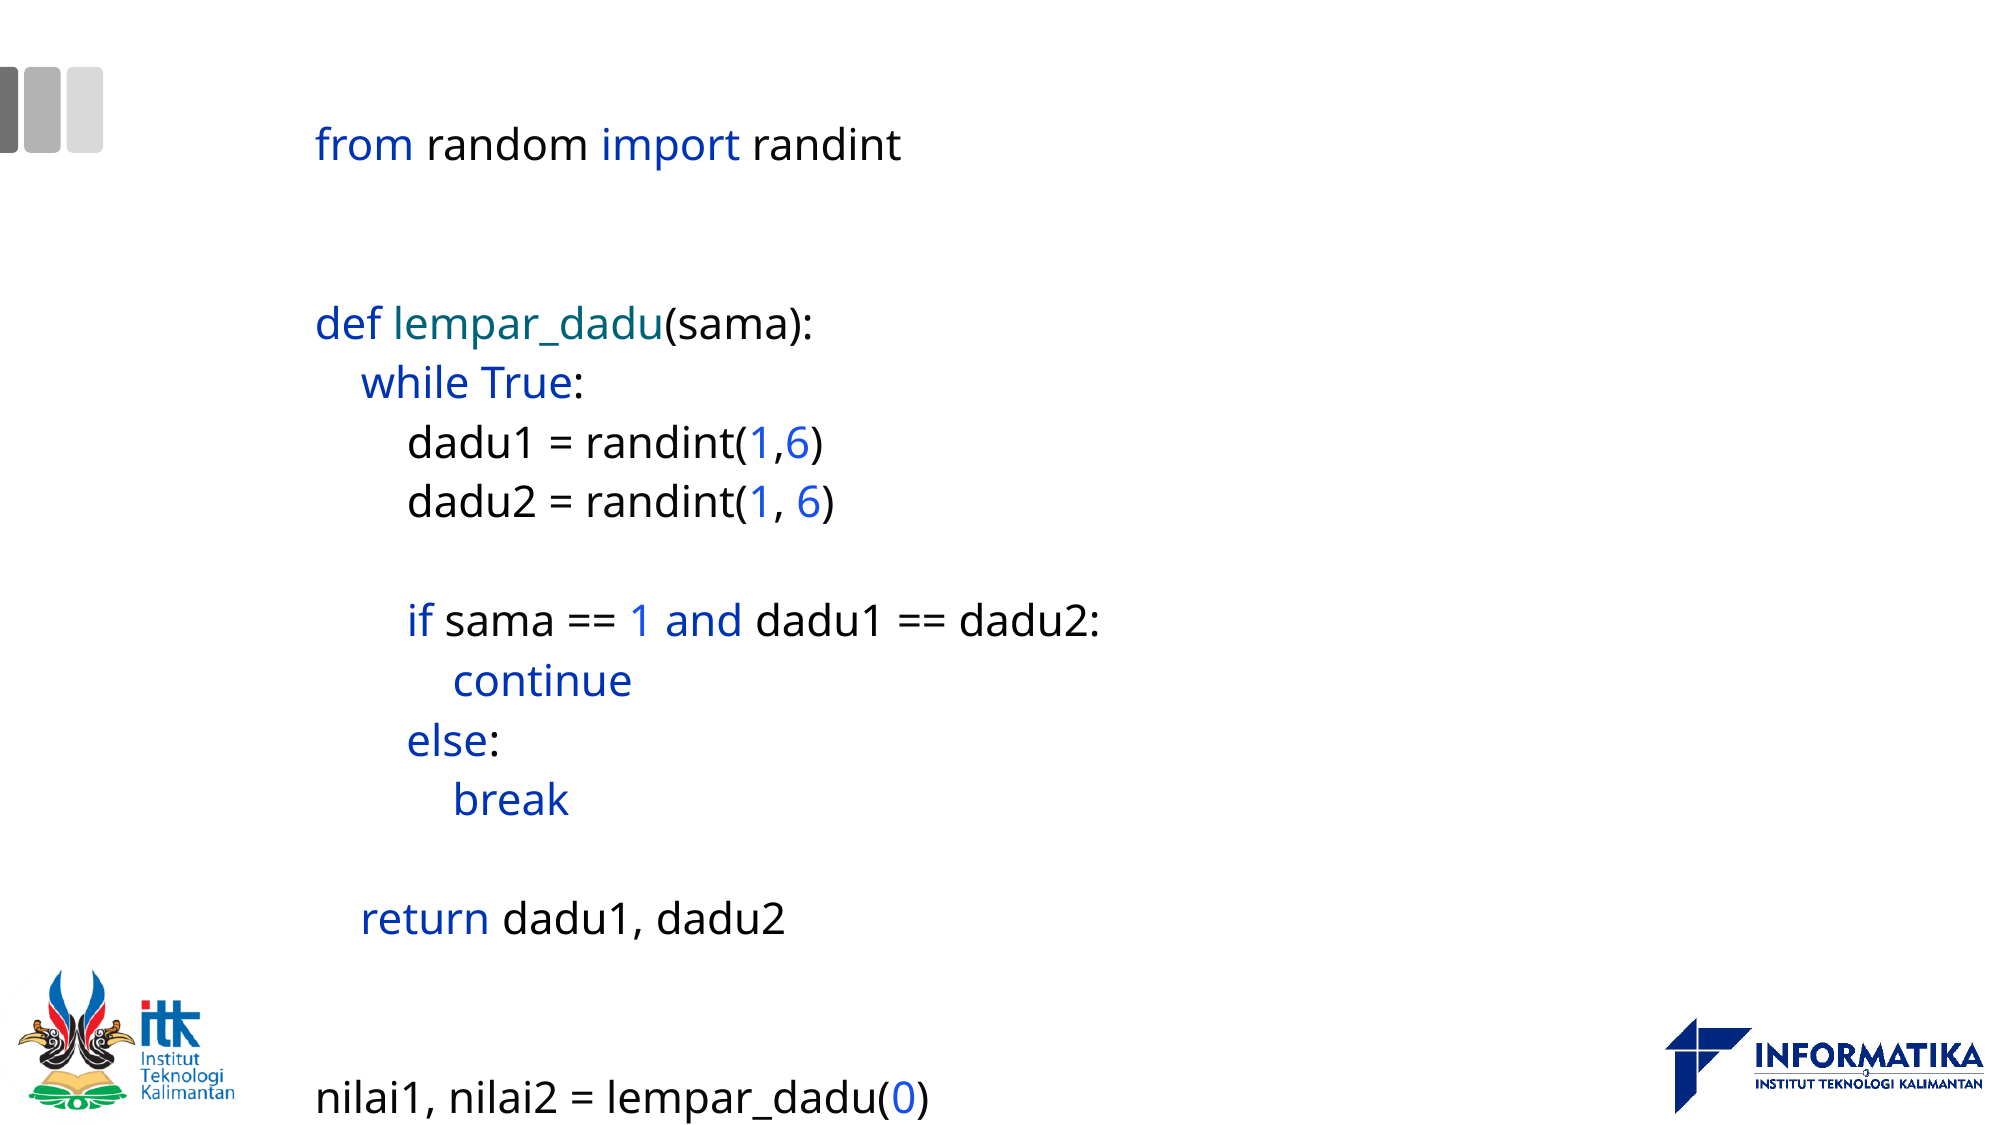

from random import randint
def lempar_dadu(sama):
 while True:
 dadu1 = randint(1,6)
 dadu2 = randint(1, 6)
 if sama == 1 and dadu1 == dadu2:
 continue
 else:
 break
 return dadu1, dadu2
nilai1, nilai2 = lempar_dadu(0)
print(f'Nilai dari dadu 1 = {nilai1}')
print(f'Nilai dari dadu 2 = {nilai2}')